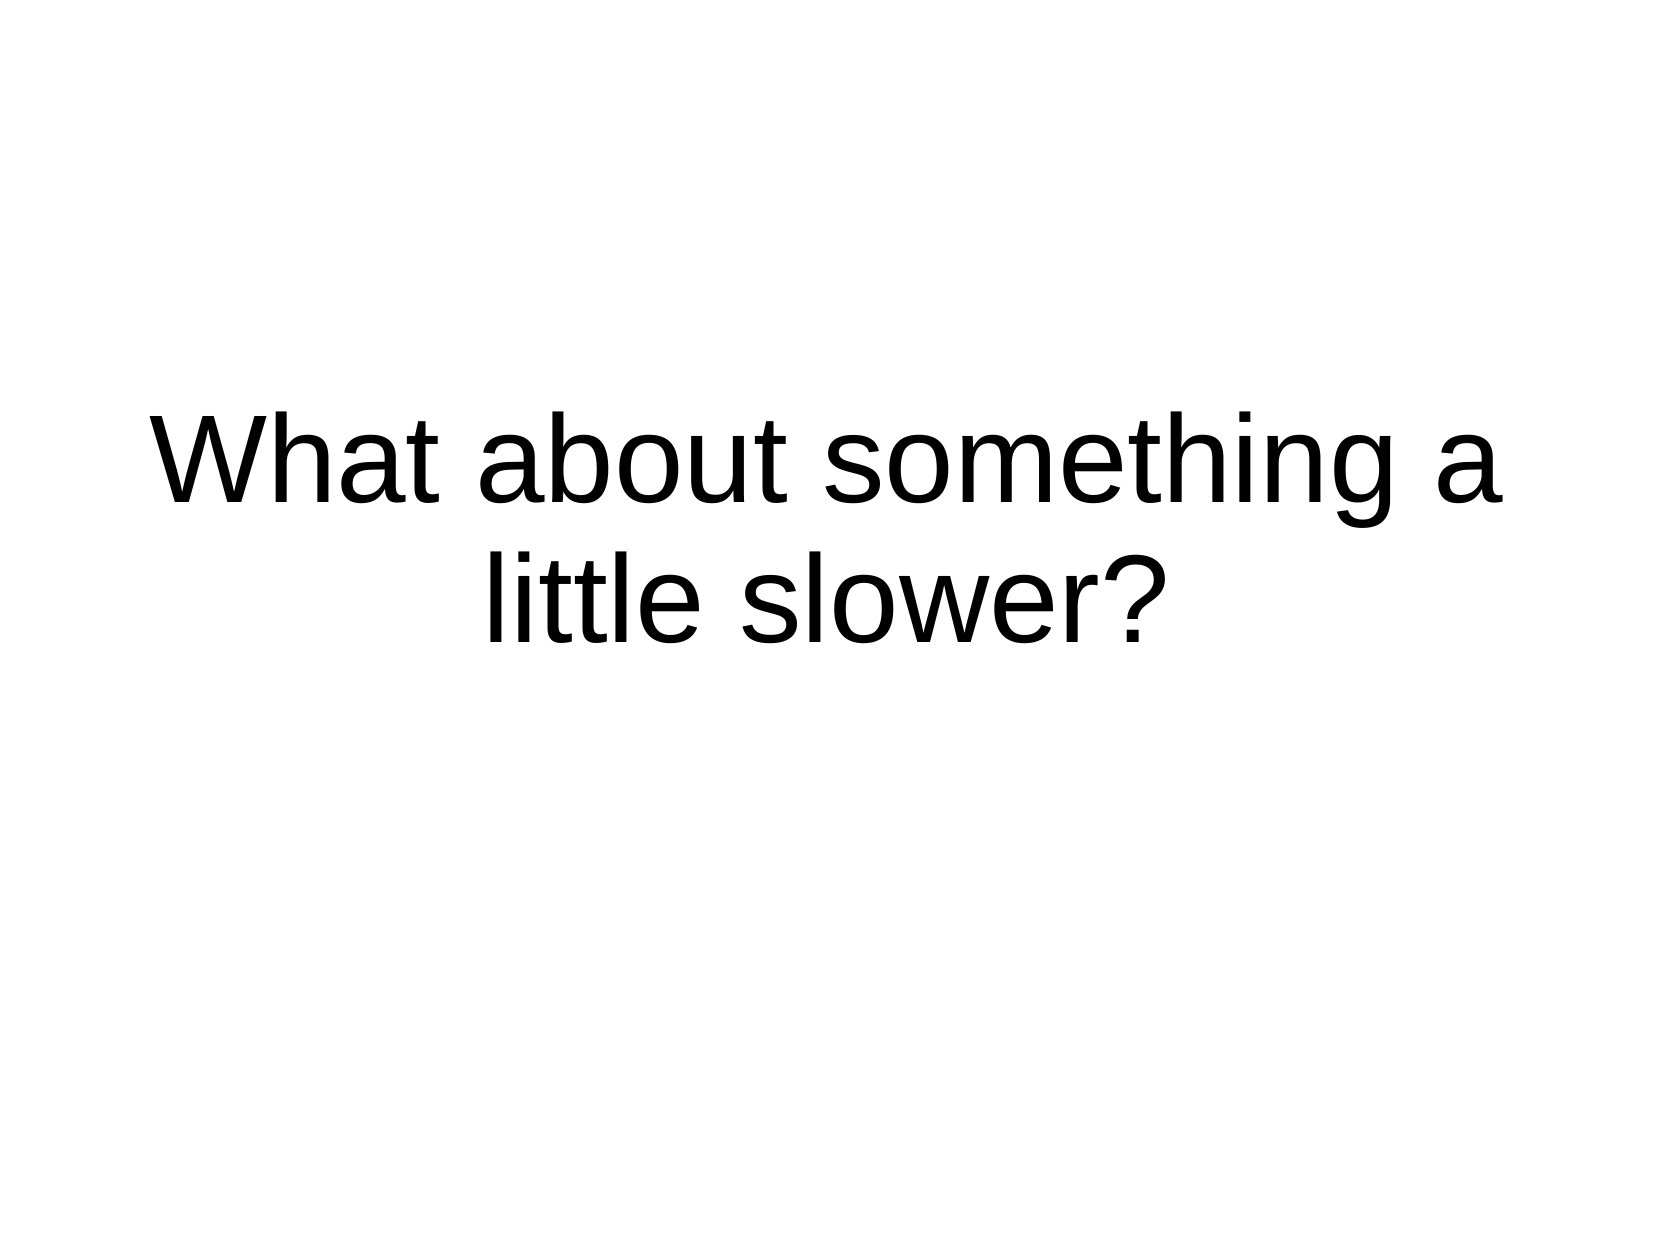

# What about something a little slower?